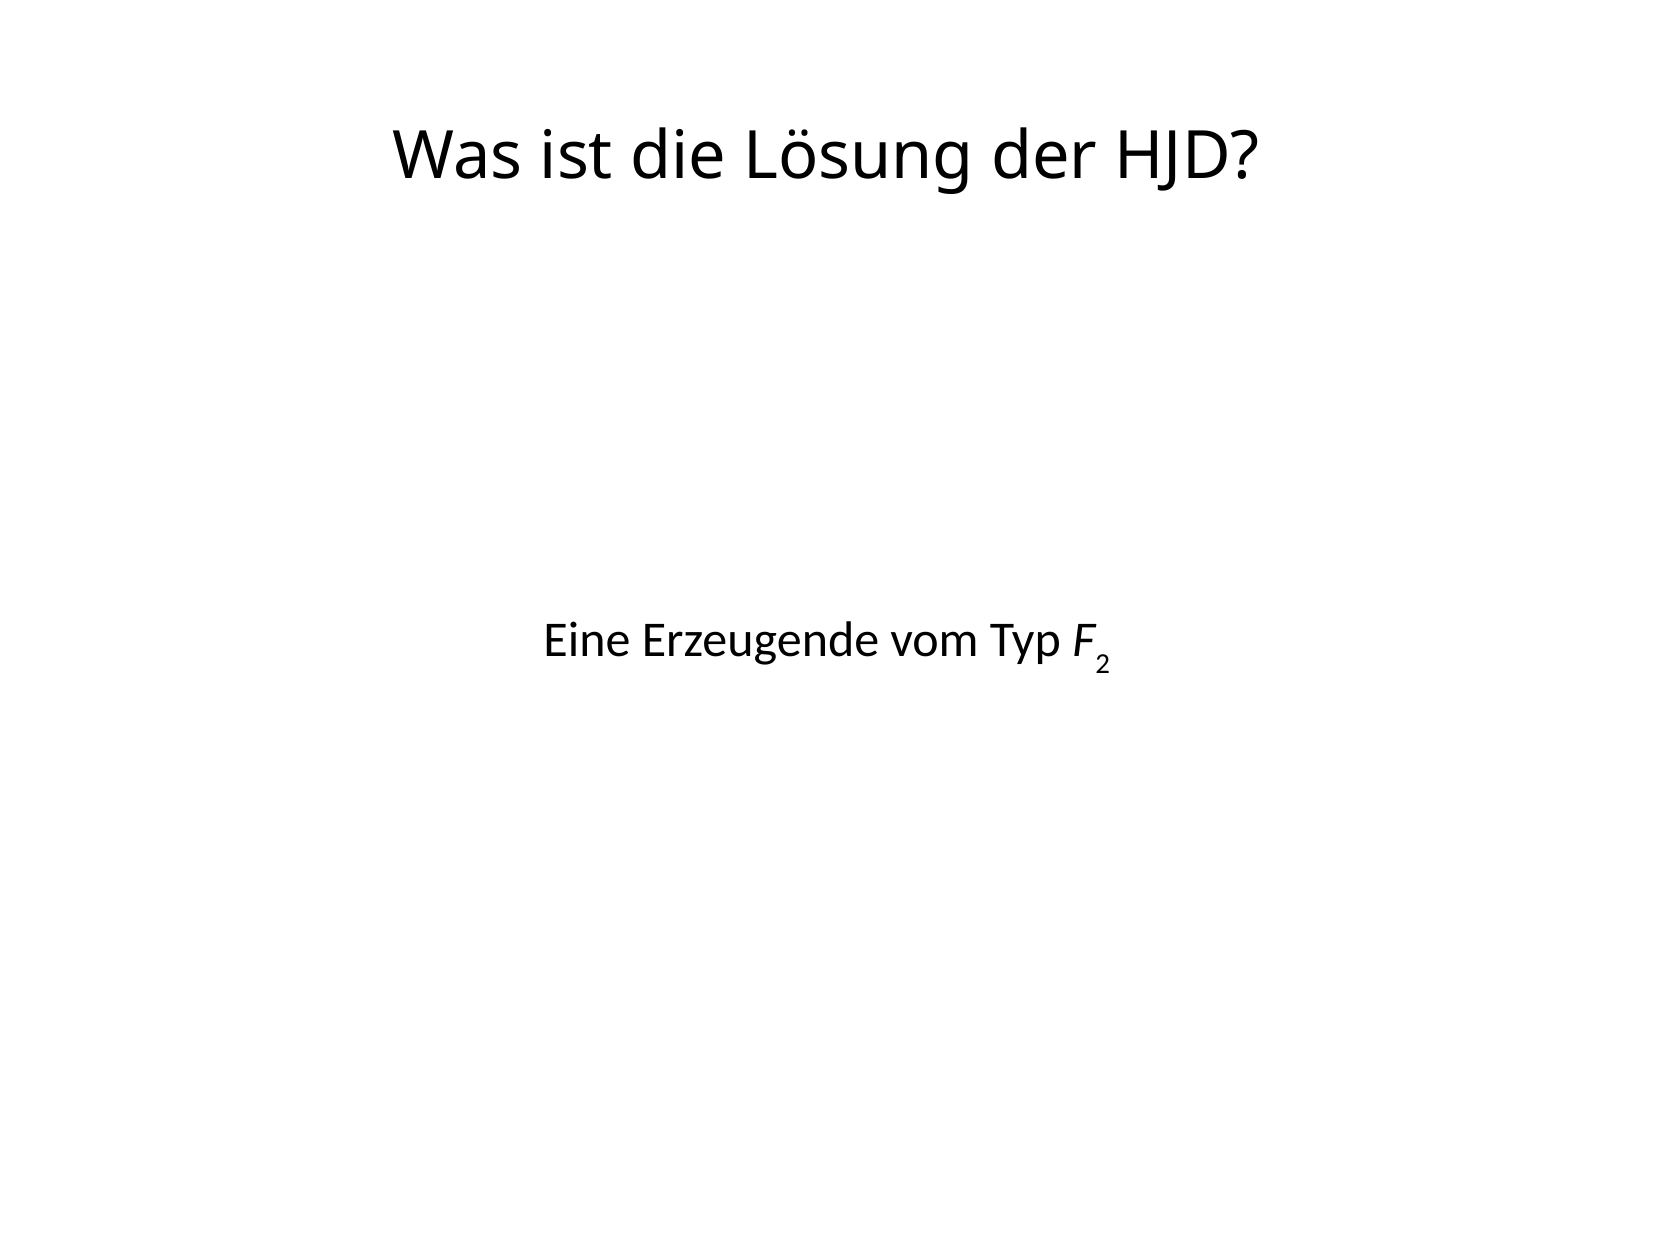

# Was ist die Lösung der HJD?
Eine Erzeugende vom Typ F2